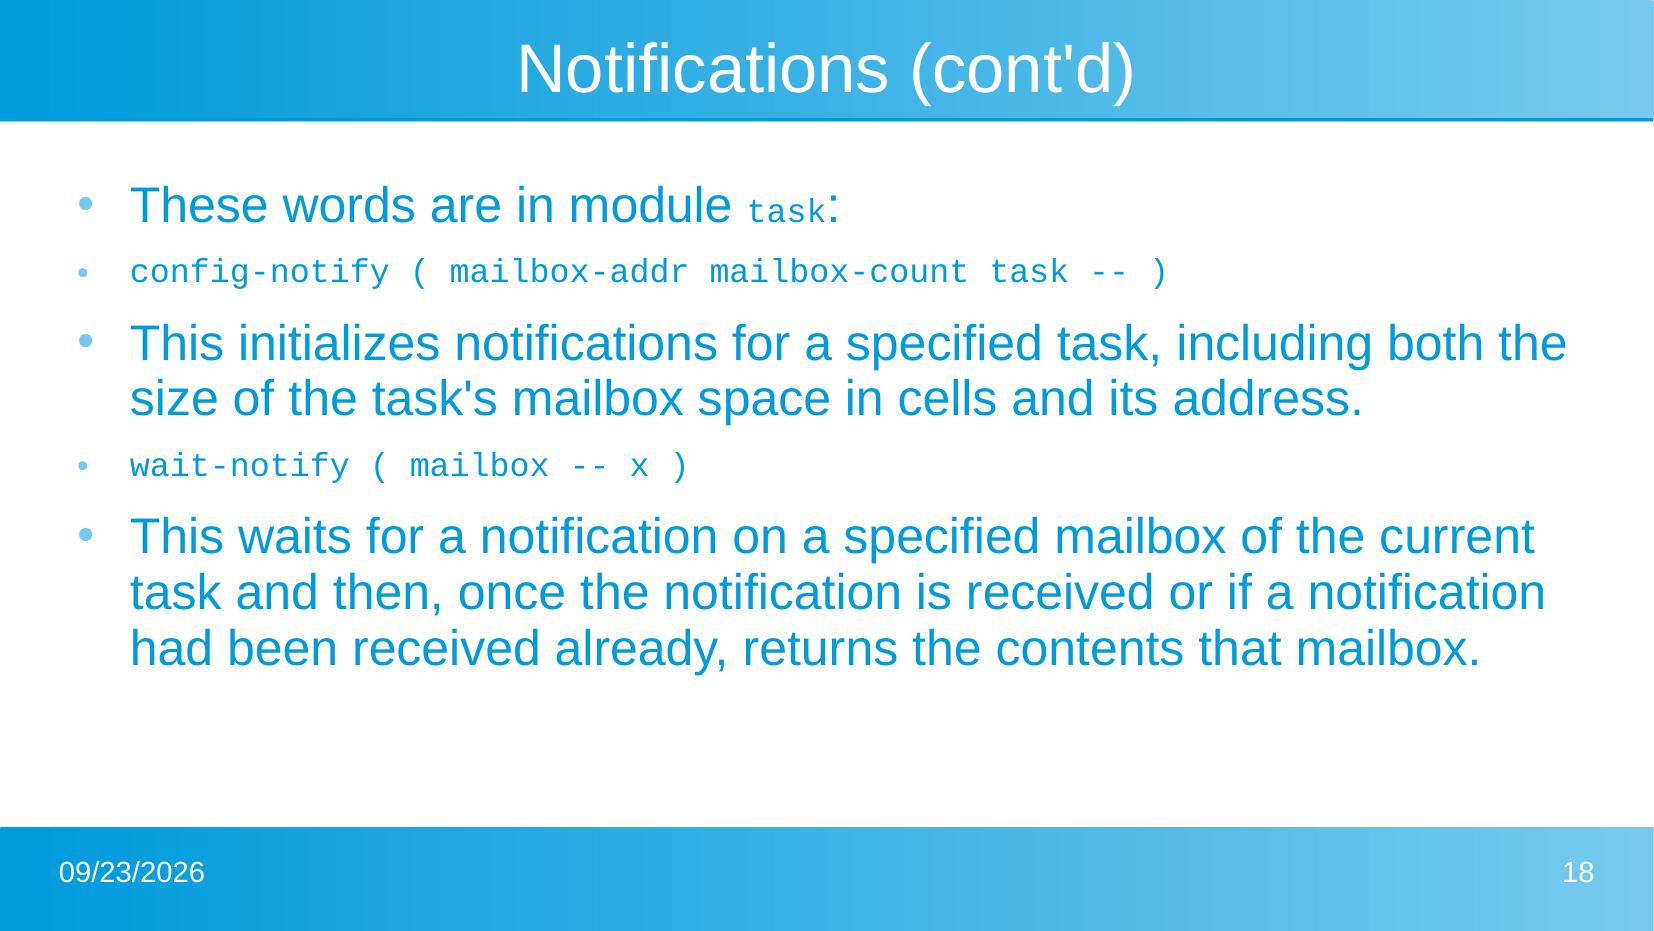

# Notifications (cont'd)
These words are in module task:
config-notify ( mailbox-addr mailbox-count task -- )
This initializes notifications for a specified task, including both the size of the task's mailbox space in cells and its address.
wait-notify ( mailbox -- x )
This waits for a notification on a specified mailbox of the current task and then, once the notification is received or if a notification had been received already, returns the contents that mailbox.
18